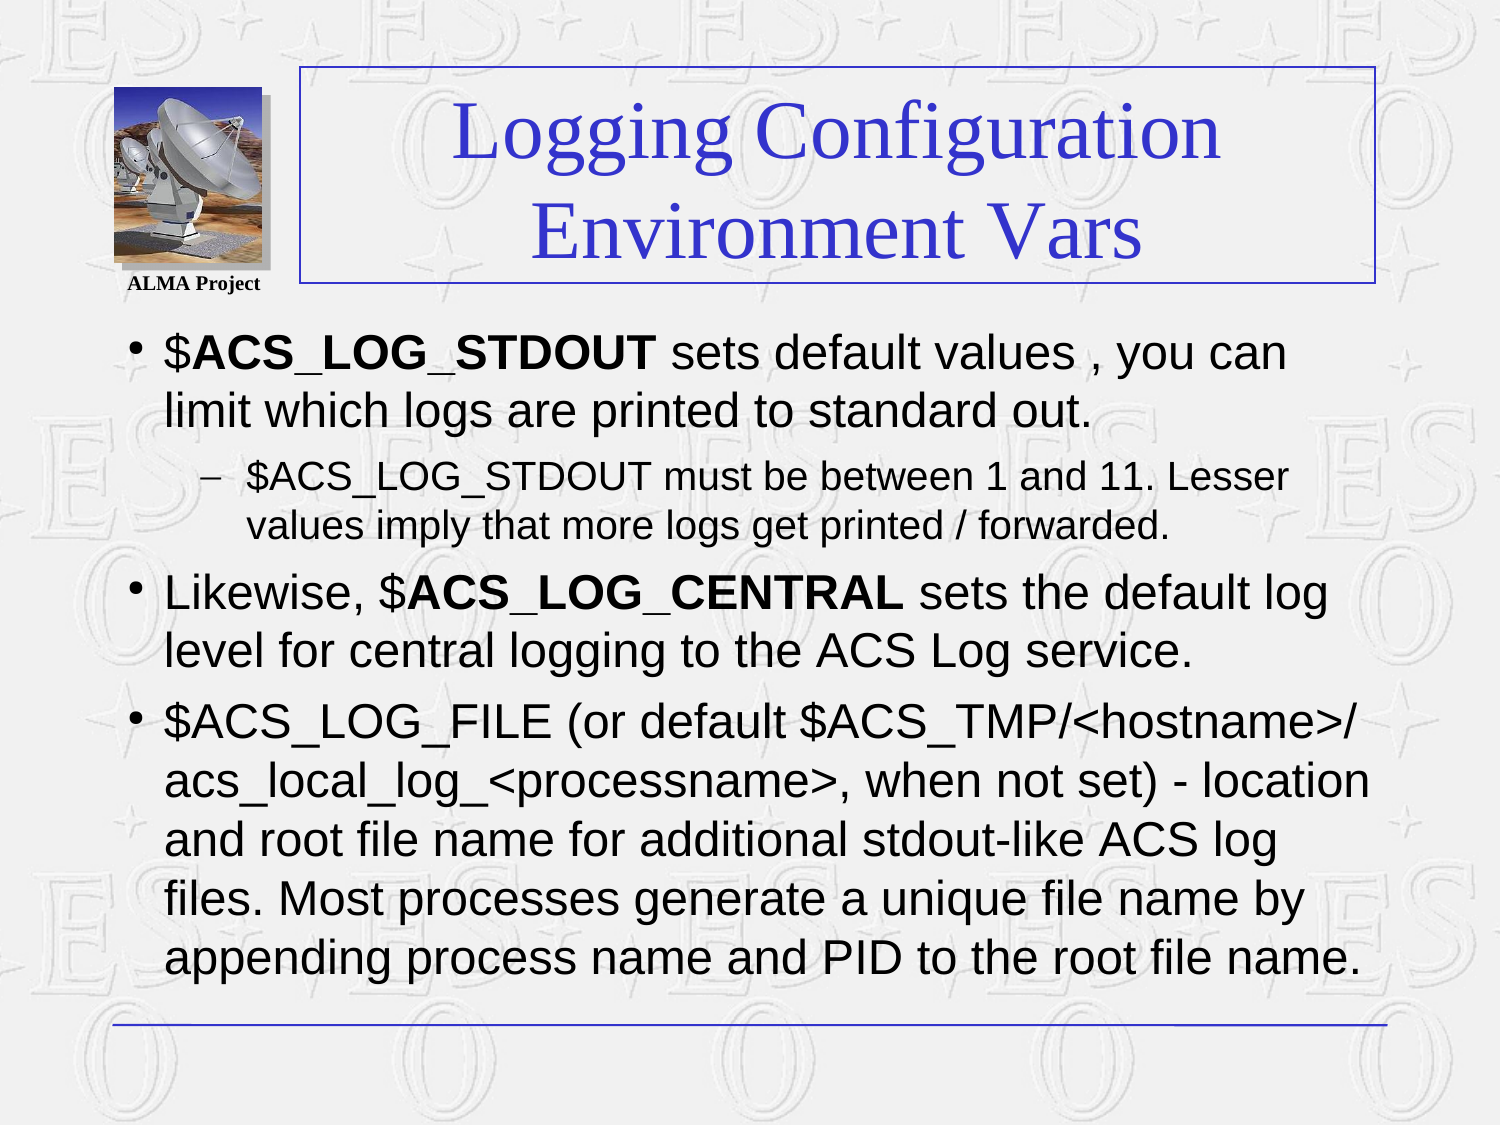

# Logging Configuration Environment Vars
$ACS_LOG_STDOUT sets default values , you can limit which logs are printed to standard out.
$ACS_LOG_STDOUT must be between 1 and 11. Lesser values imply that more logs get printed / forwarded.
Likewise, $ACS_LOG_CENTRAL sets the default log level for central logging to the ACS Log service.
$ACS_LOG_FILE (or default $ACS_TMP/<hostname>/
acs_local_log_<processname>, when not set) - location and root file name for additional stdout-like ACS log files. Most processes generate a unique file name by appending process name and PID to the root file name.